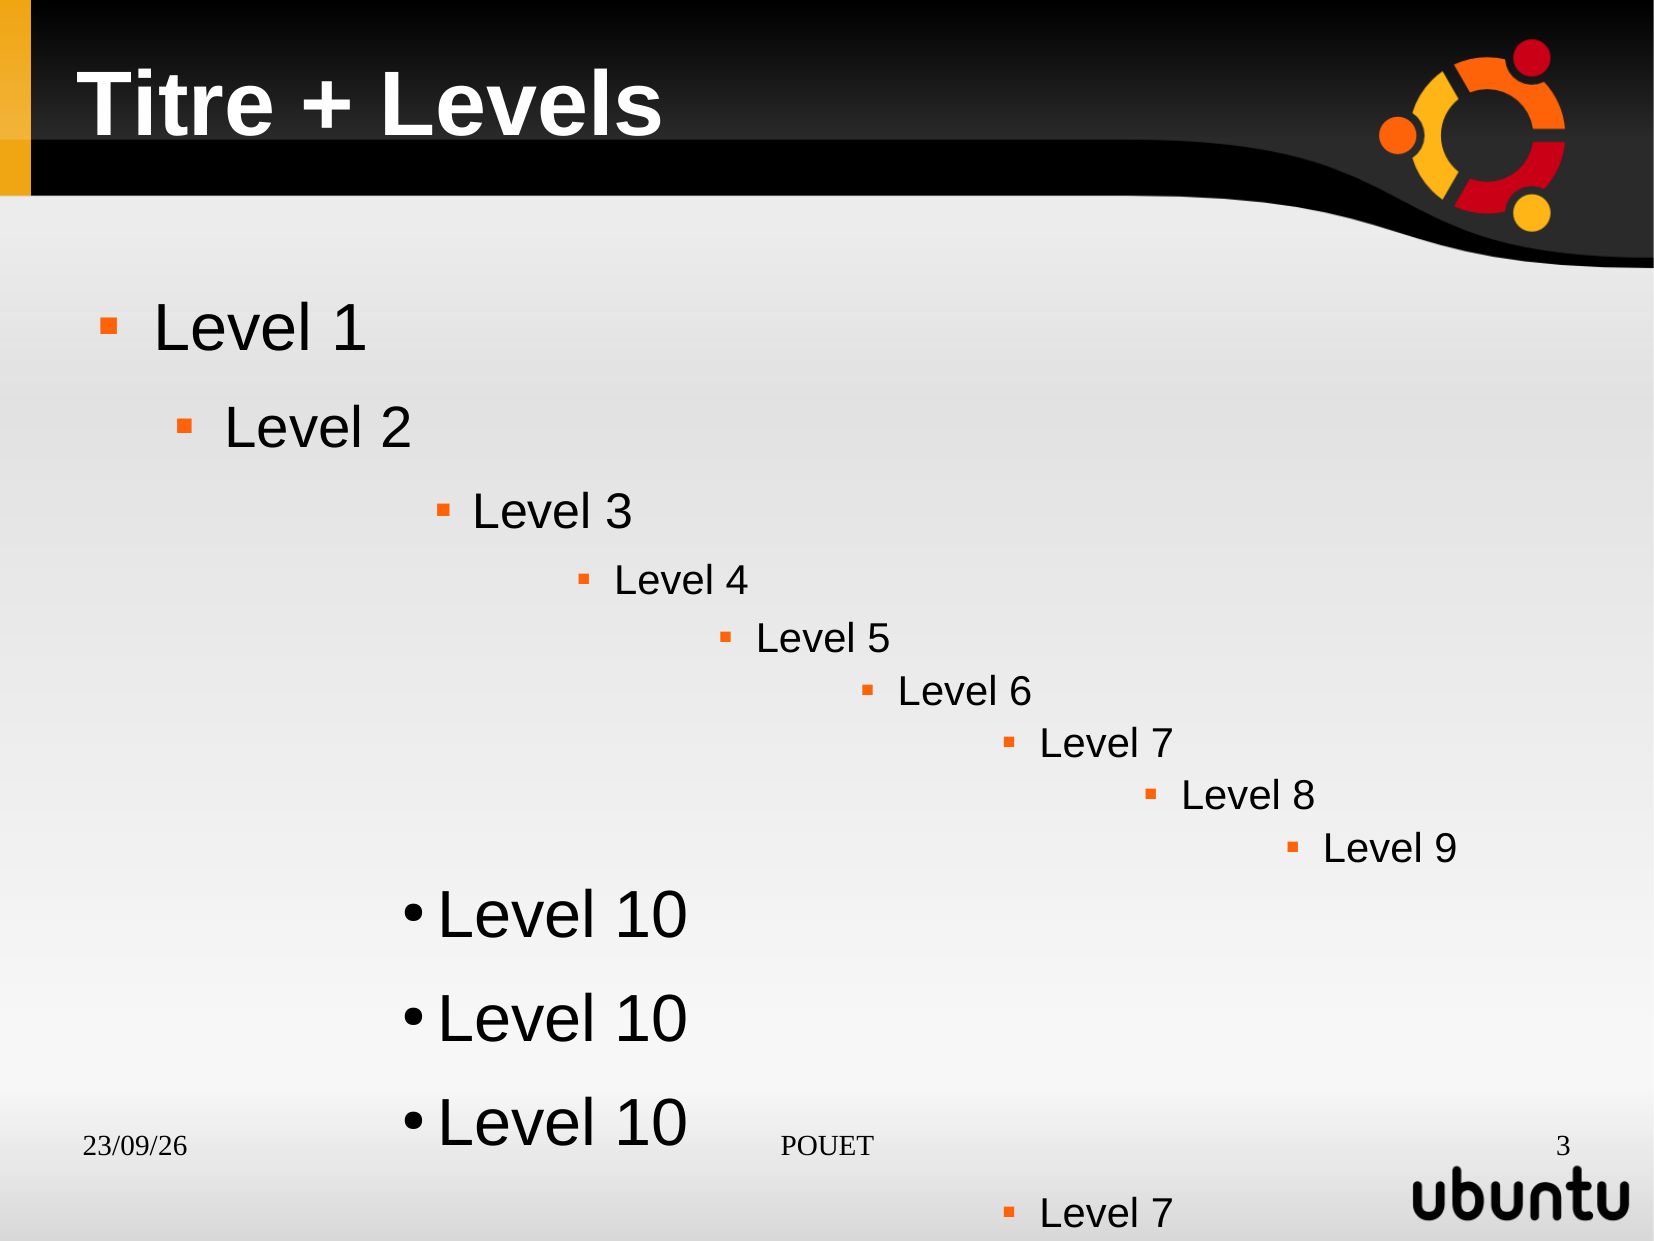

# Titre + Levels
Level 1
Level 2
Level 3
Level 4
Level 5
Level 6
Level 7
Level 8
Level 9
Level 10
Level 10
Level 10
Level 7
POUET
3